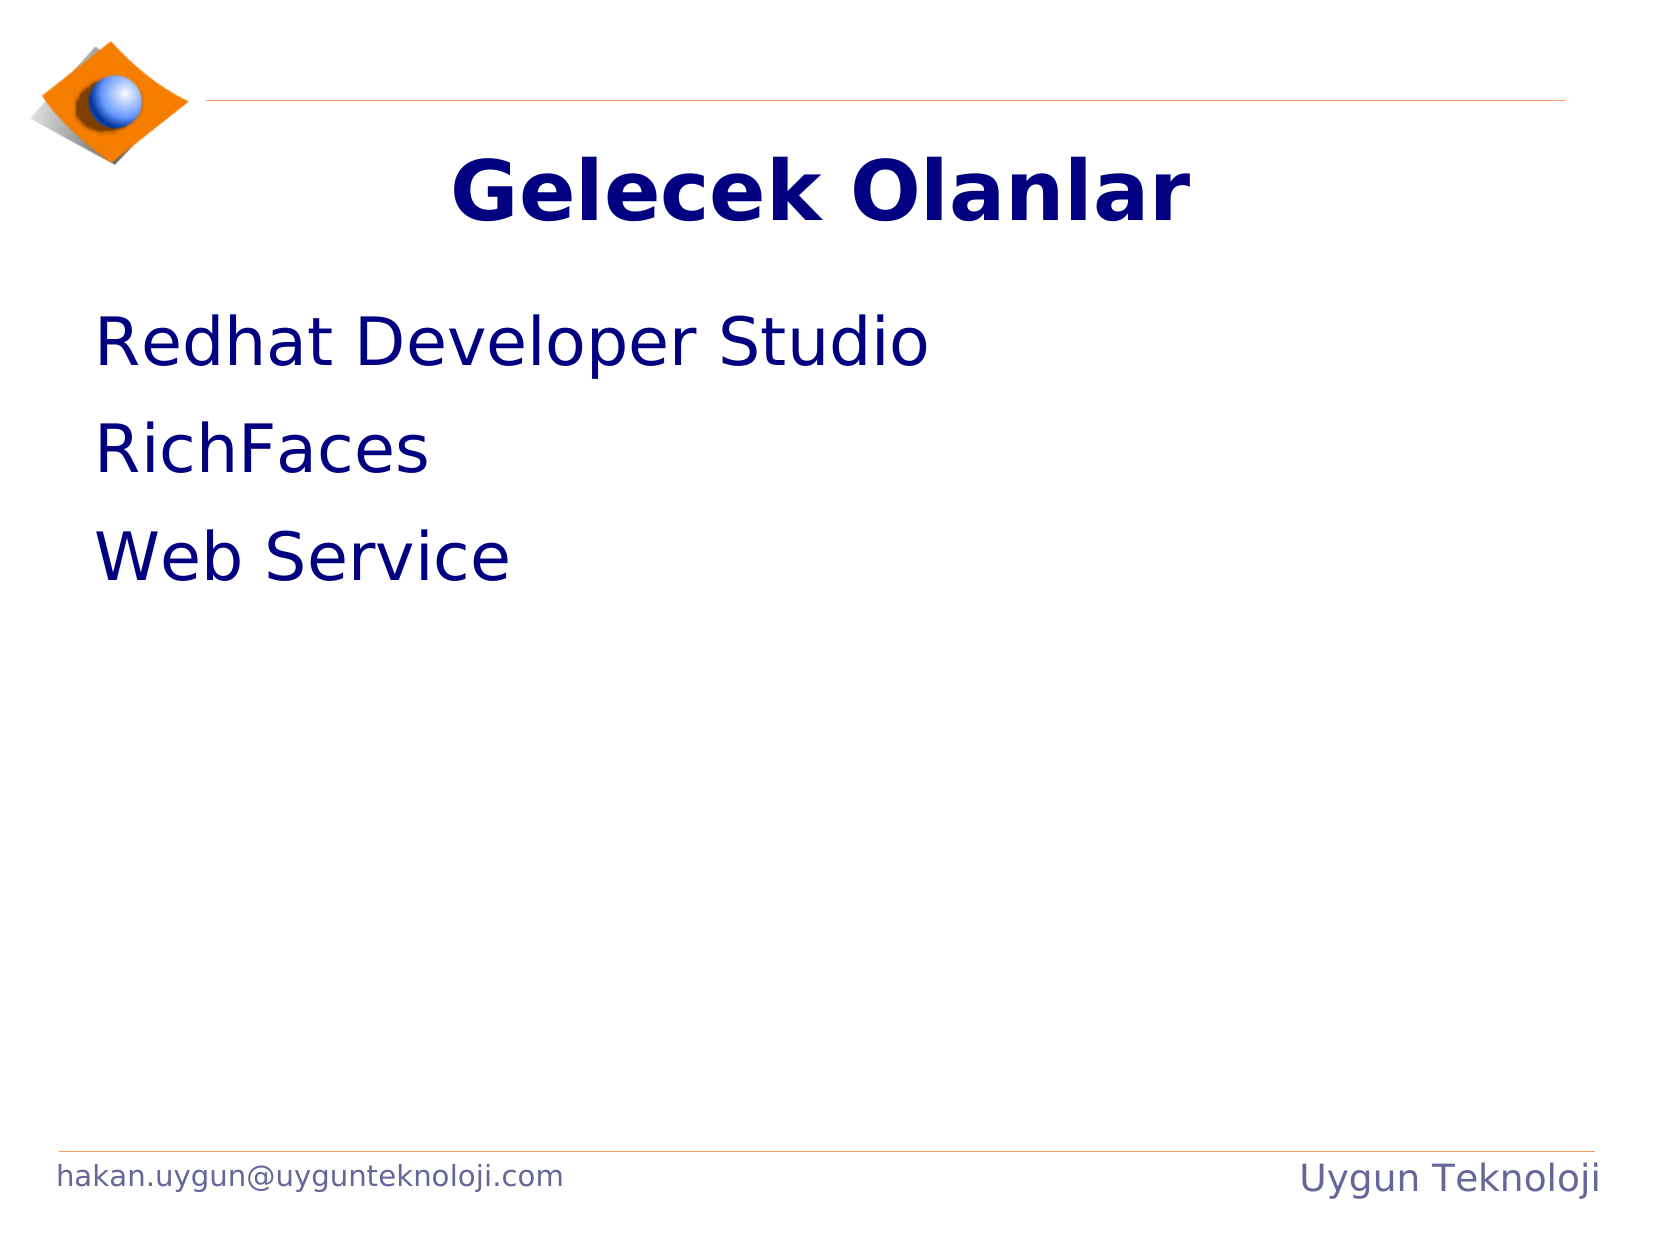

# Gelecek Olanlar
Redhat Developer Studio
RichFaces
Web Service